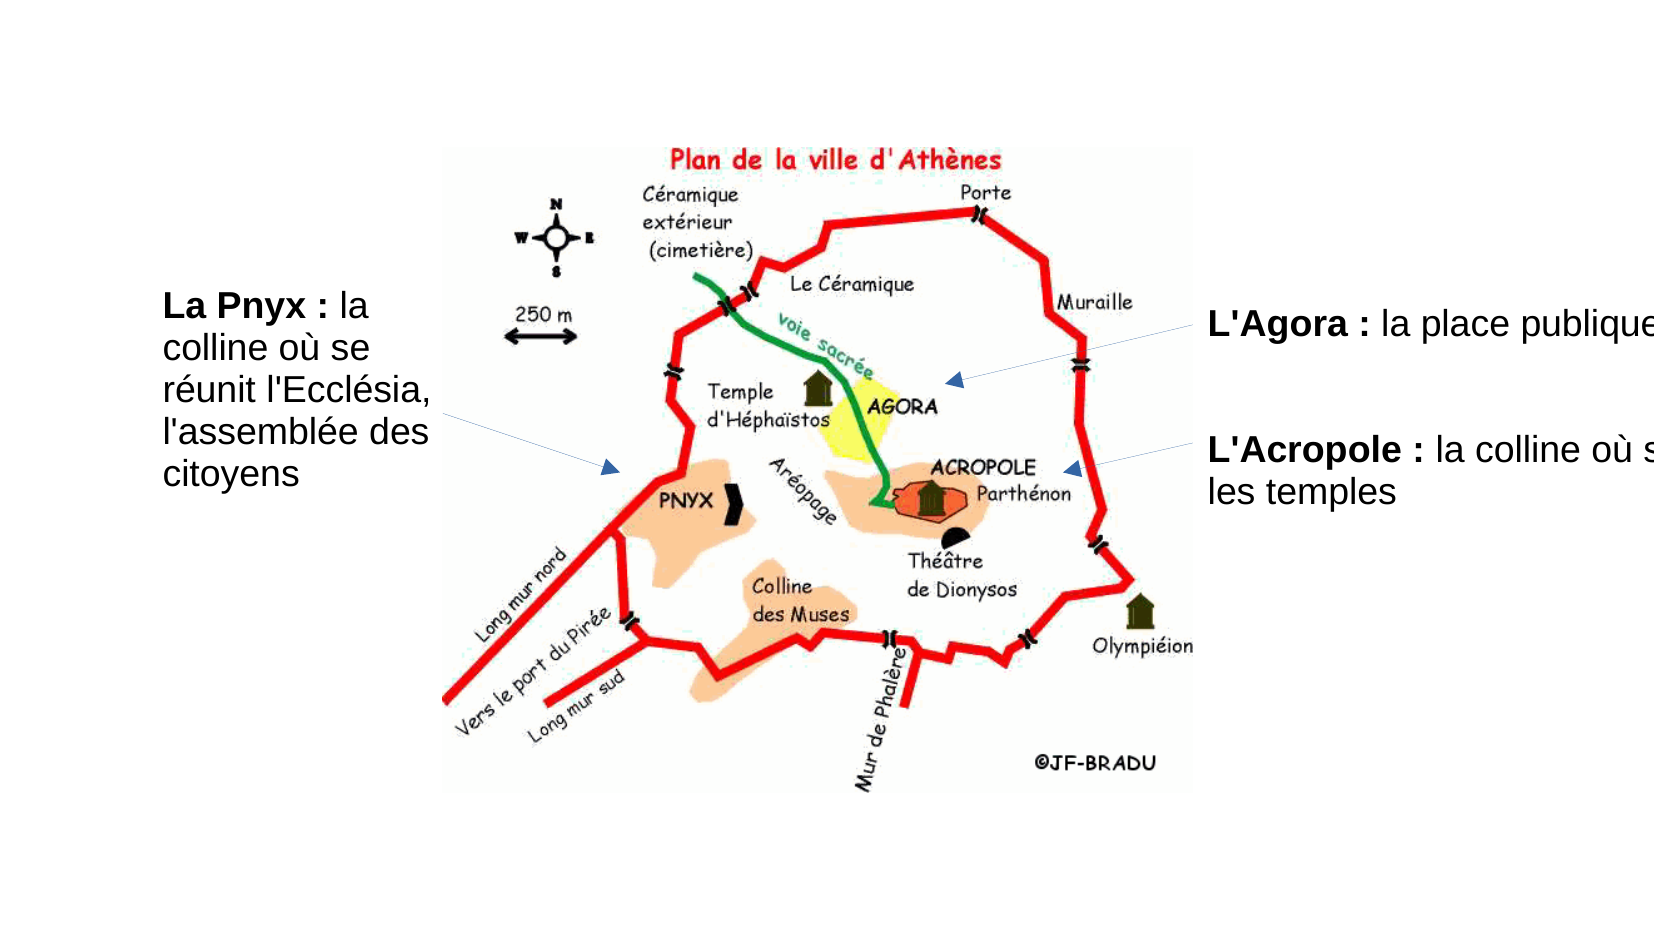

La Pnyx : la colline où se réunit l'Ecclésia, l'assemblée des citoyens
L'Agora : la place publique
L'Acropole : la colline où se trouvent les temples